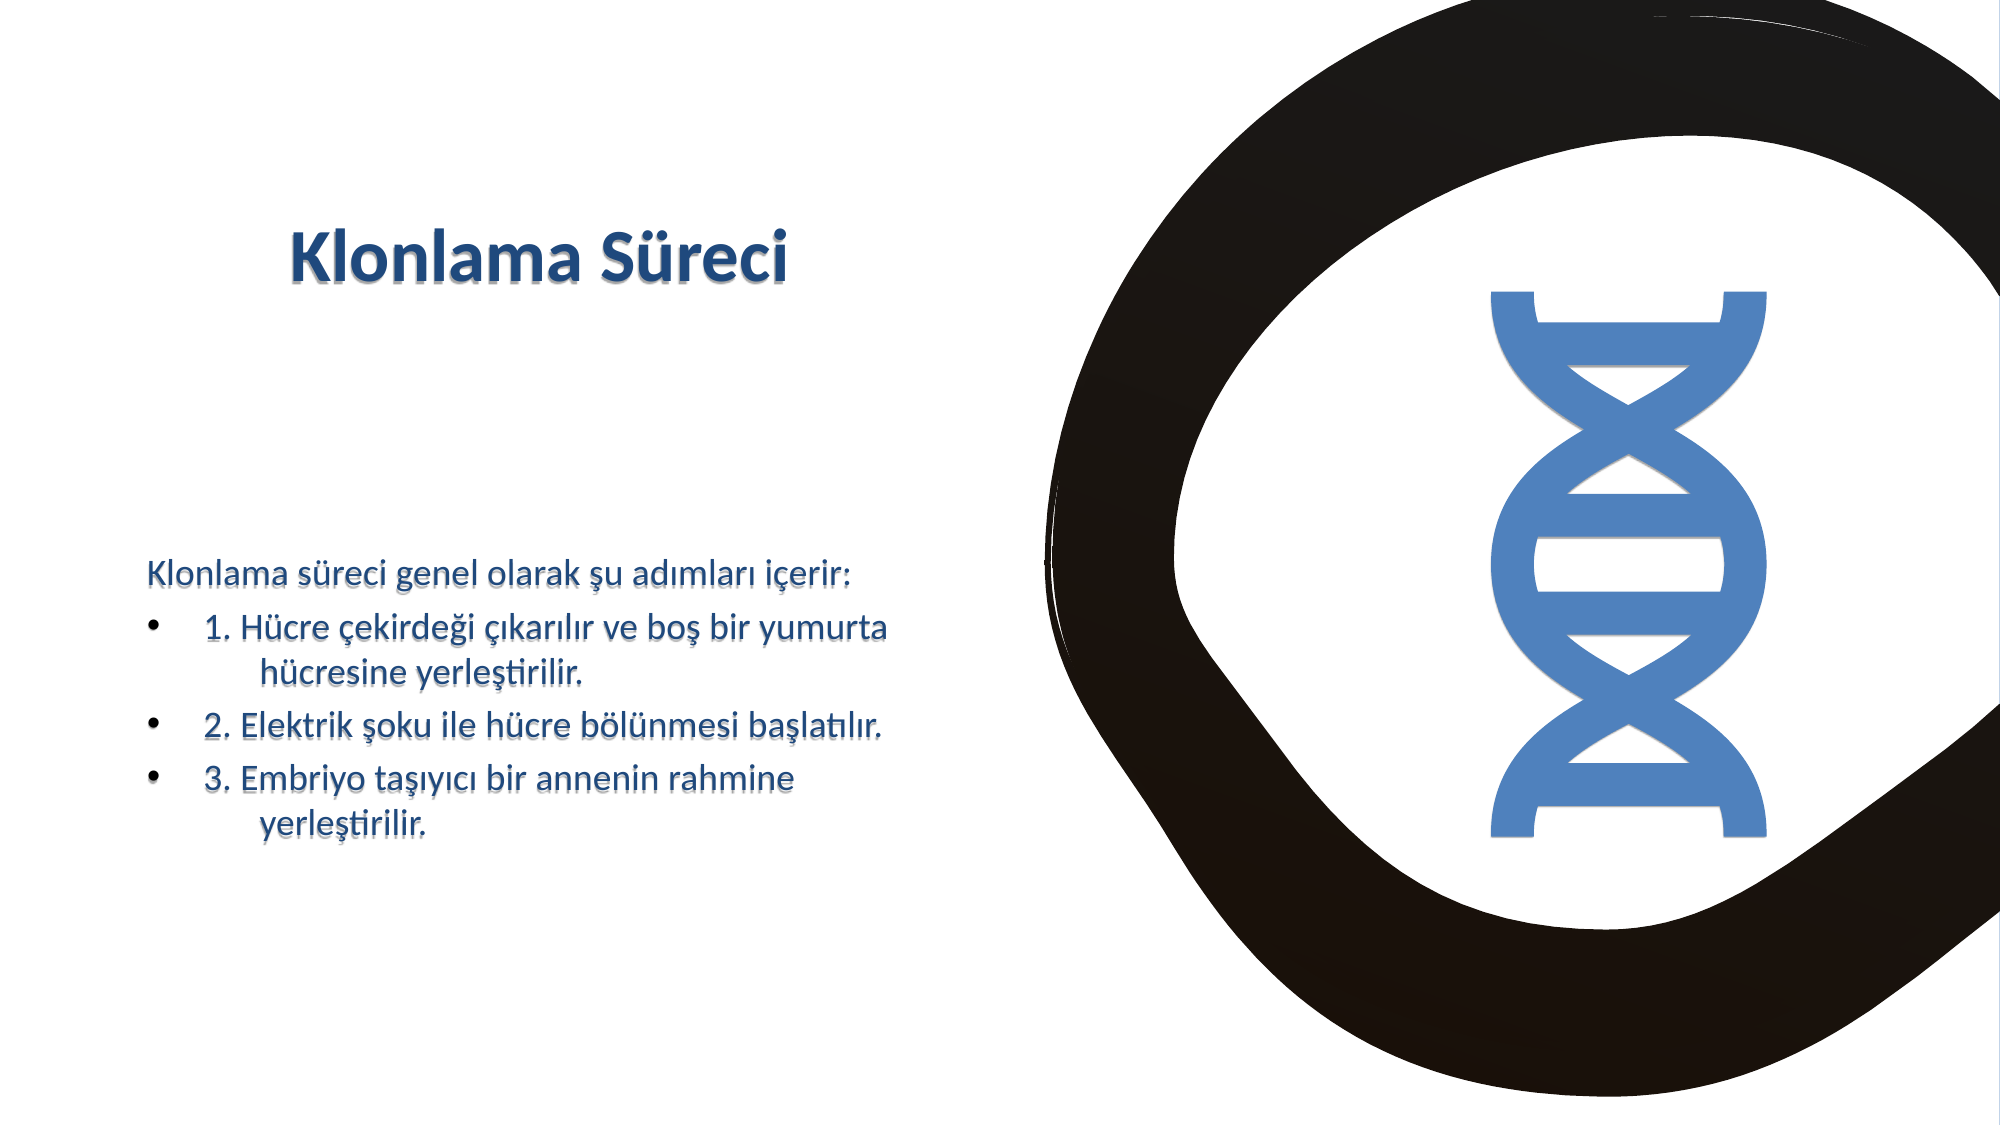

# Klonlama Süreci
Klonlama süreci genel olarak şu adımları içerir:
1. Hücre çekirdeği çıkarılır ve boş bir yumurta hücresine yerleştirilir.
2. Elektrik şoku ile hücre bölünmesi başlatılır.
3. Embriyo taşıyıcı bir annenin rahmine yerleştirilir.